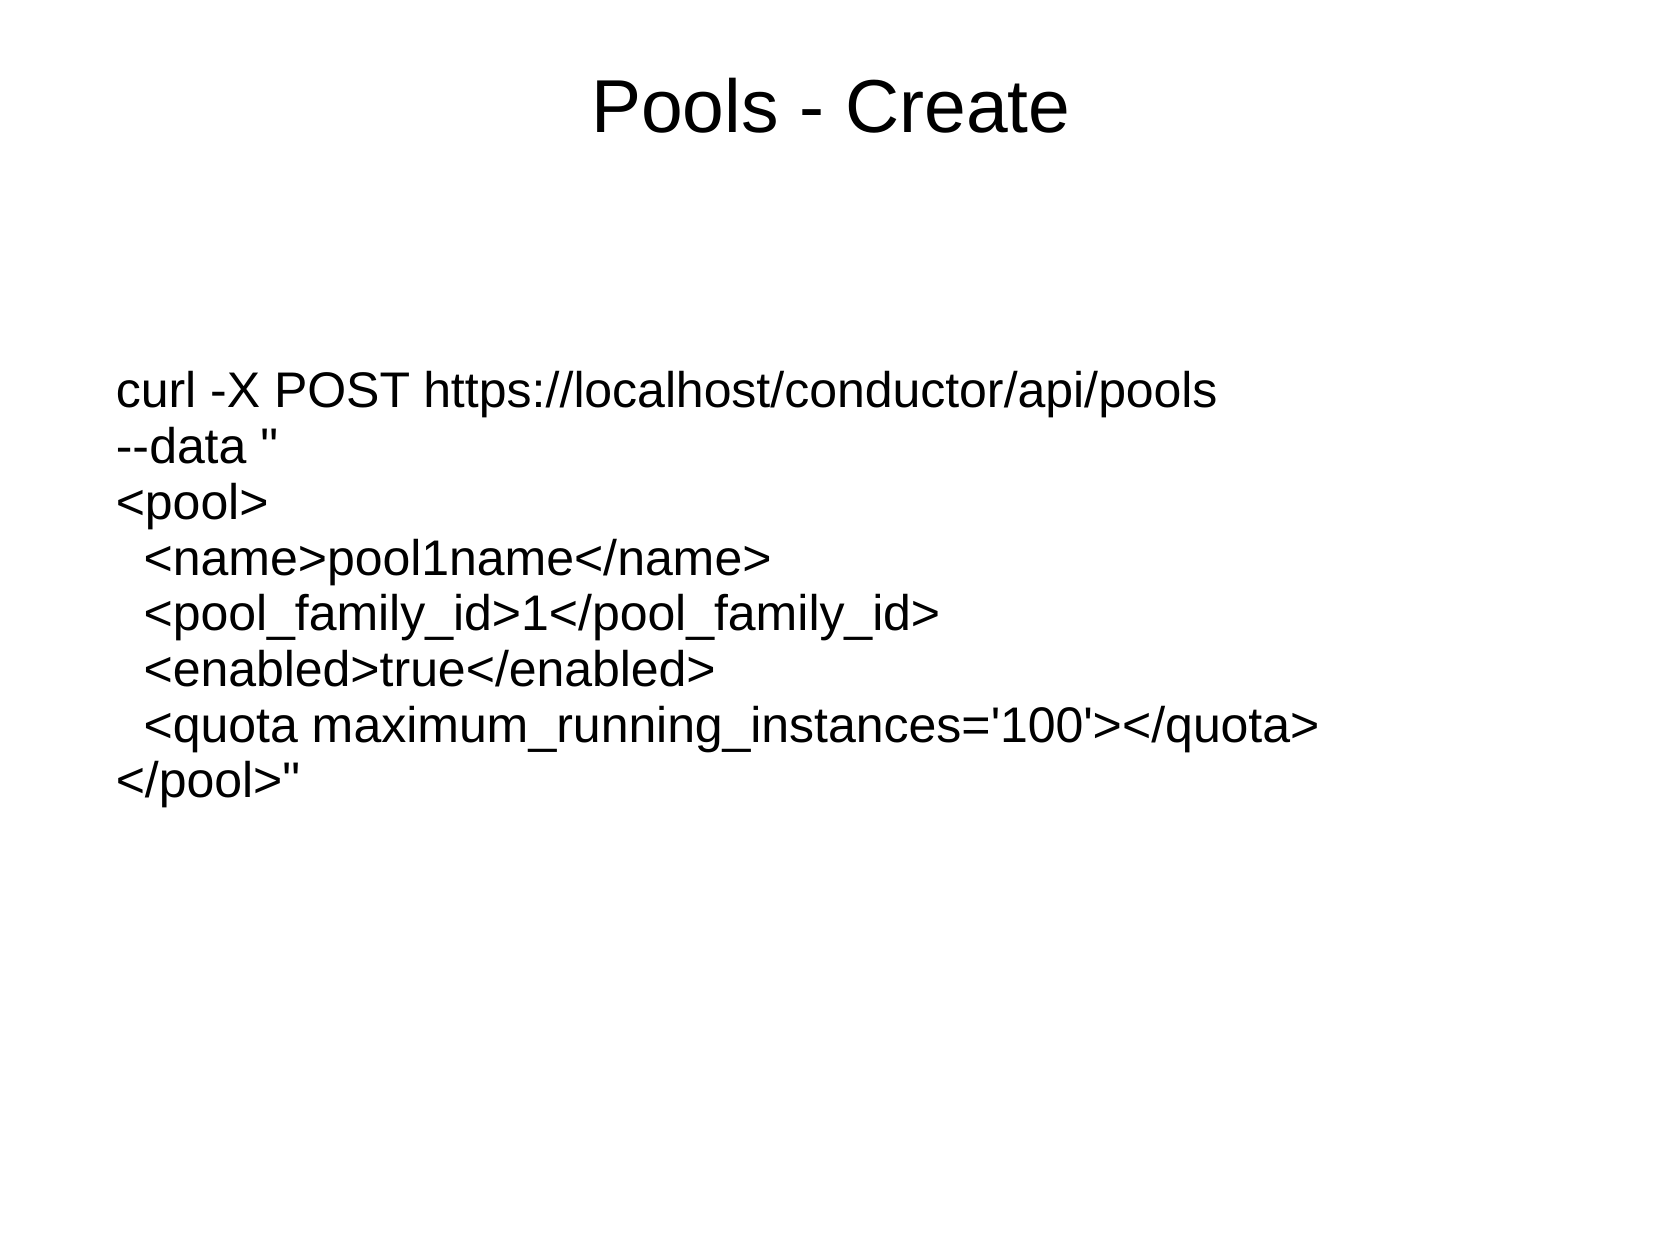

# Pools - Create
curl -X POST https://localhost/conductor/api/pools
--data "
<pool>
 <name>pool1name</name>
 <pool_family_id>1</pool_family_id>
 <enabled>true</enabled>
 <quota maximum_running_instances='100'></quota>
</pool>"